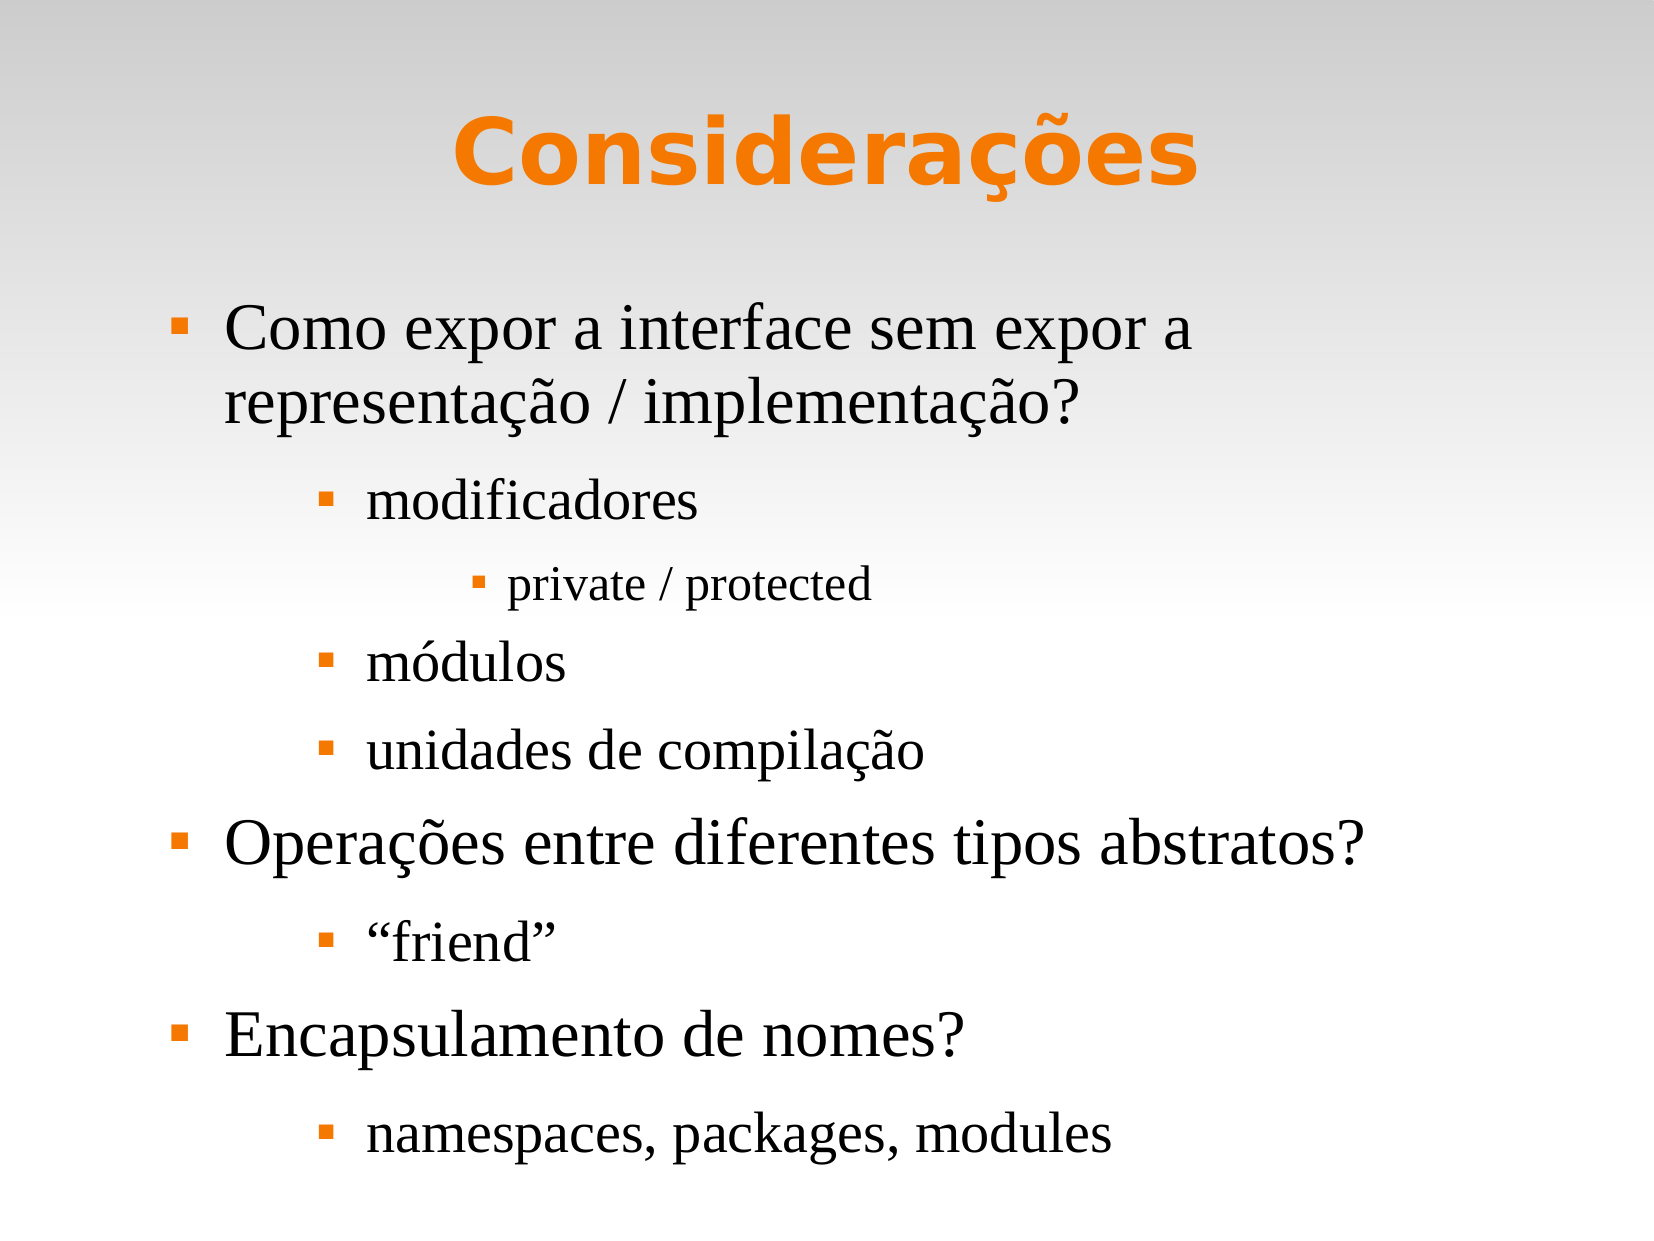

# Considerações
Como expor a interface sem expor a representação / implementação?
modificadores
private / protected
módulos
unidades de compilação
Operações entre diferentes tipos abstratos?
“friend”
Encapsulamento de nomes?
namespaces, packages, modules